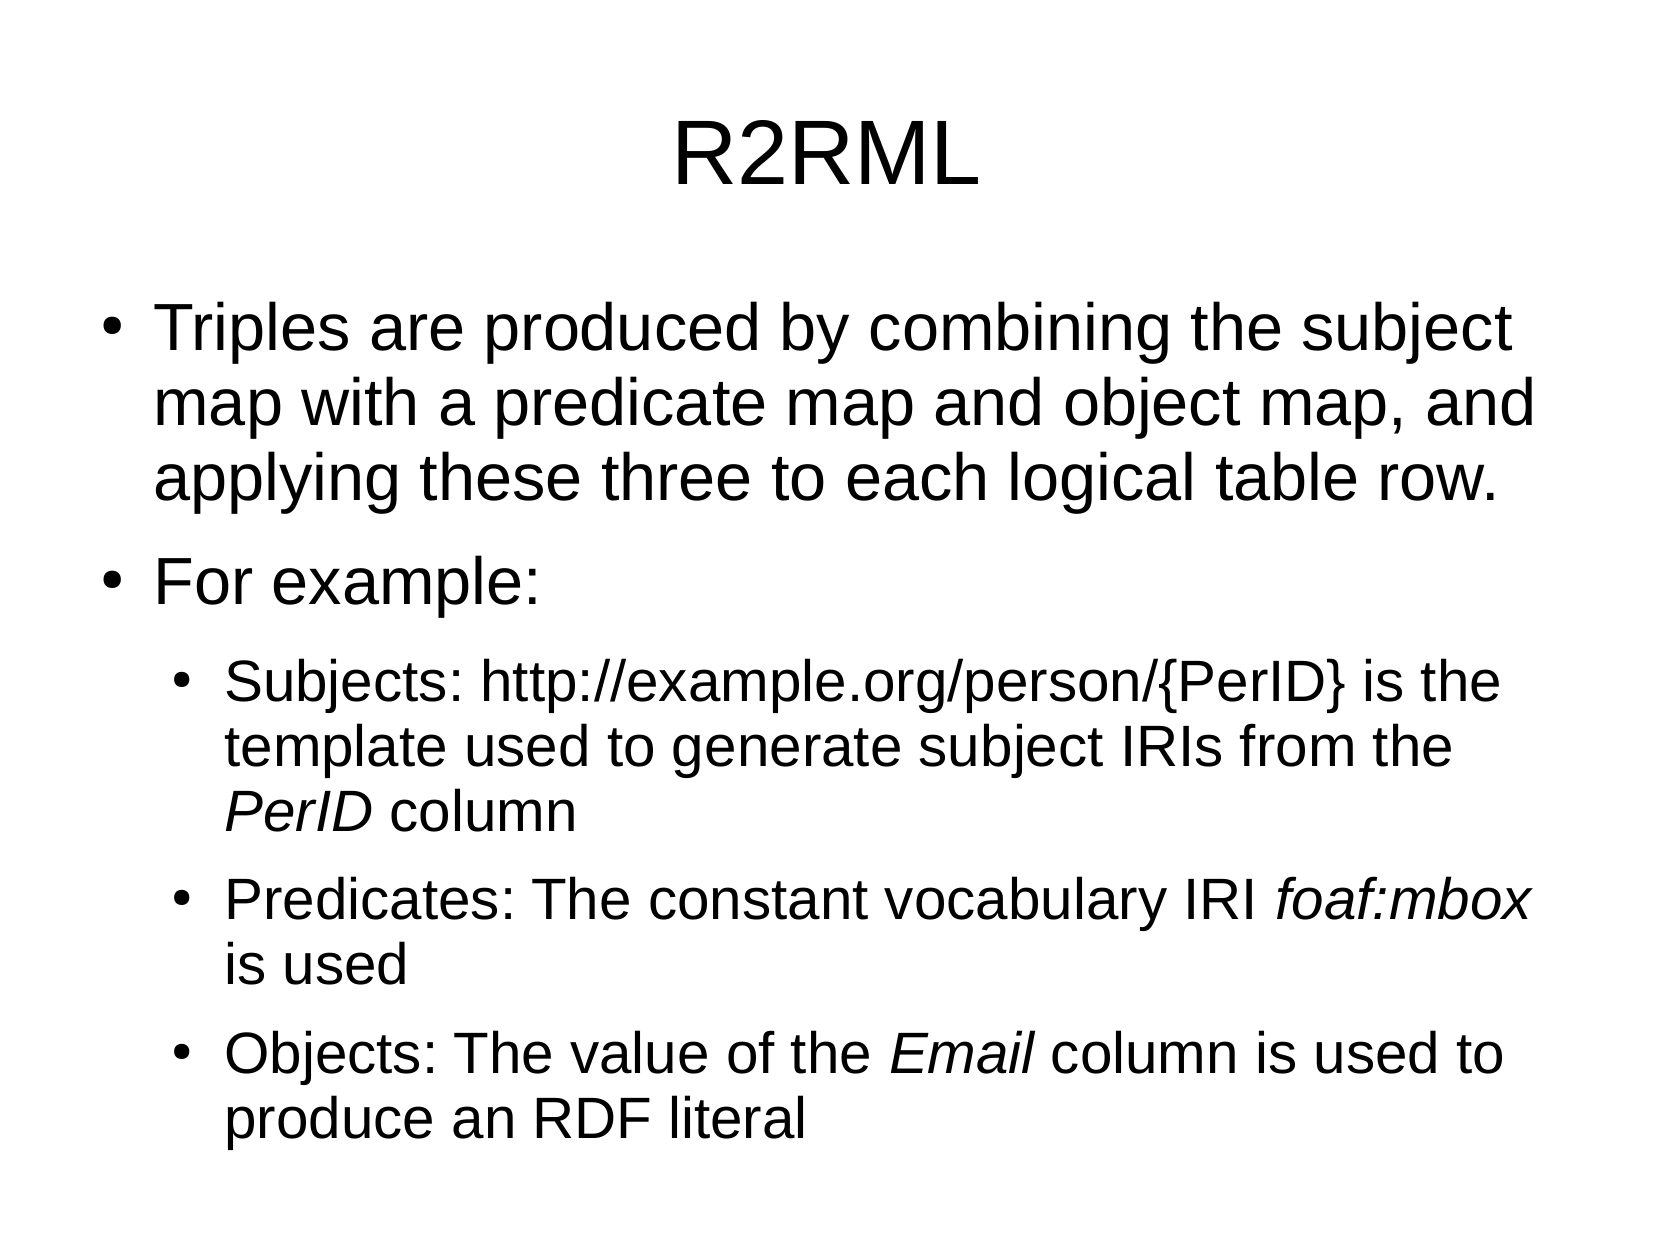

# R2RML
Triples are produced by combining the subject map with a predicate map and object map, and applying these three to each logical table row.
For example:
Subjects: http://example.org/person/{PerID} is the template used to generate subject IRIs from the PerID column
Predicates: The constant vocabulary IRI foaf:mbox is used
Objects: The value of the Email column is used to produce an RDF literal